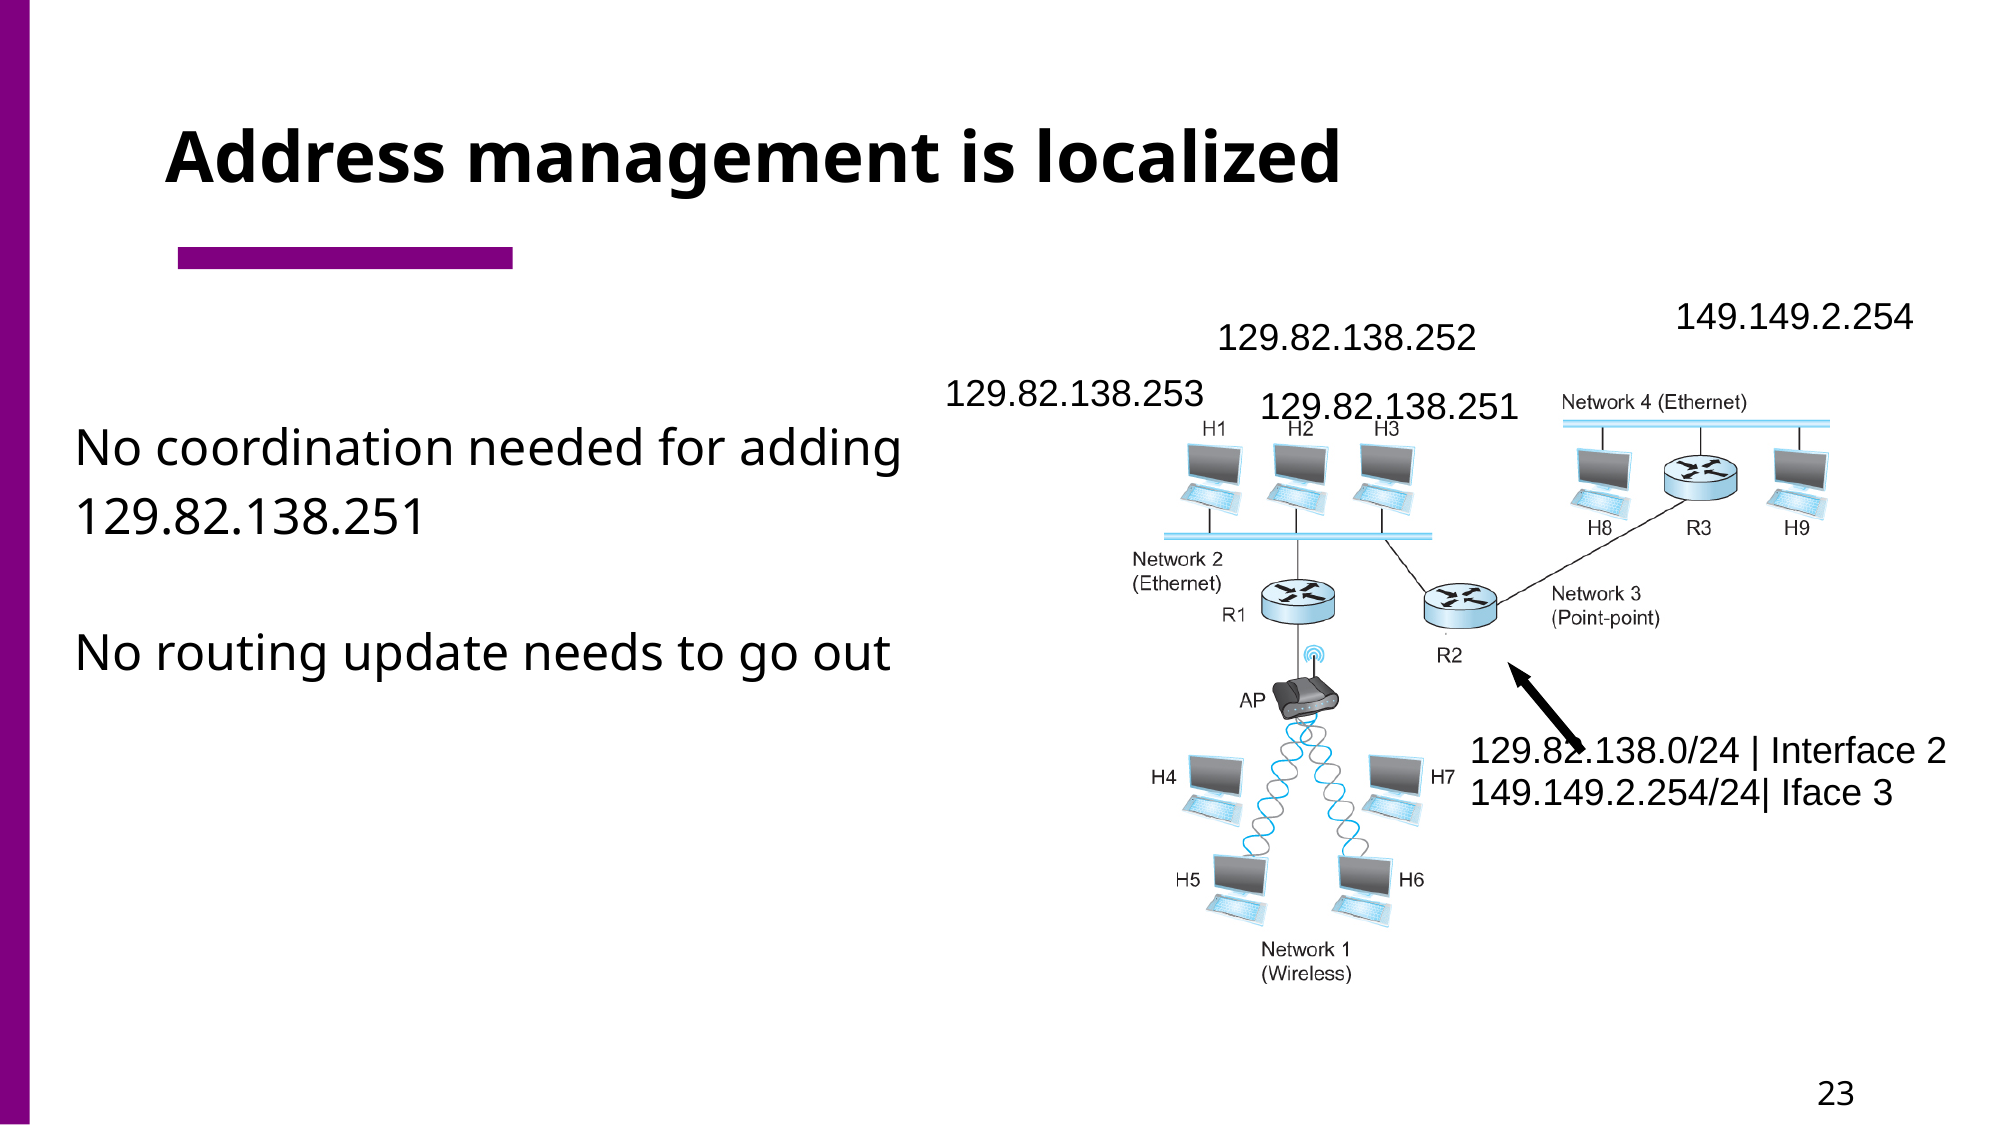

Address management is localized
149.149.2.254
129.82.138.252
129.82.138.253
129.82.138.251
No coordination needed for adding
129.82.138.251
No routing update needs to go out
129.82.138.0/24 | Interface 2
149.149.2.254/24| Iface 3